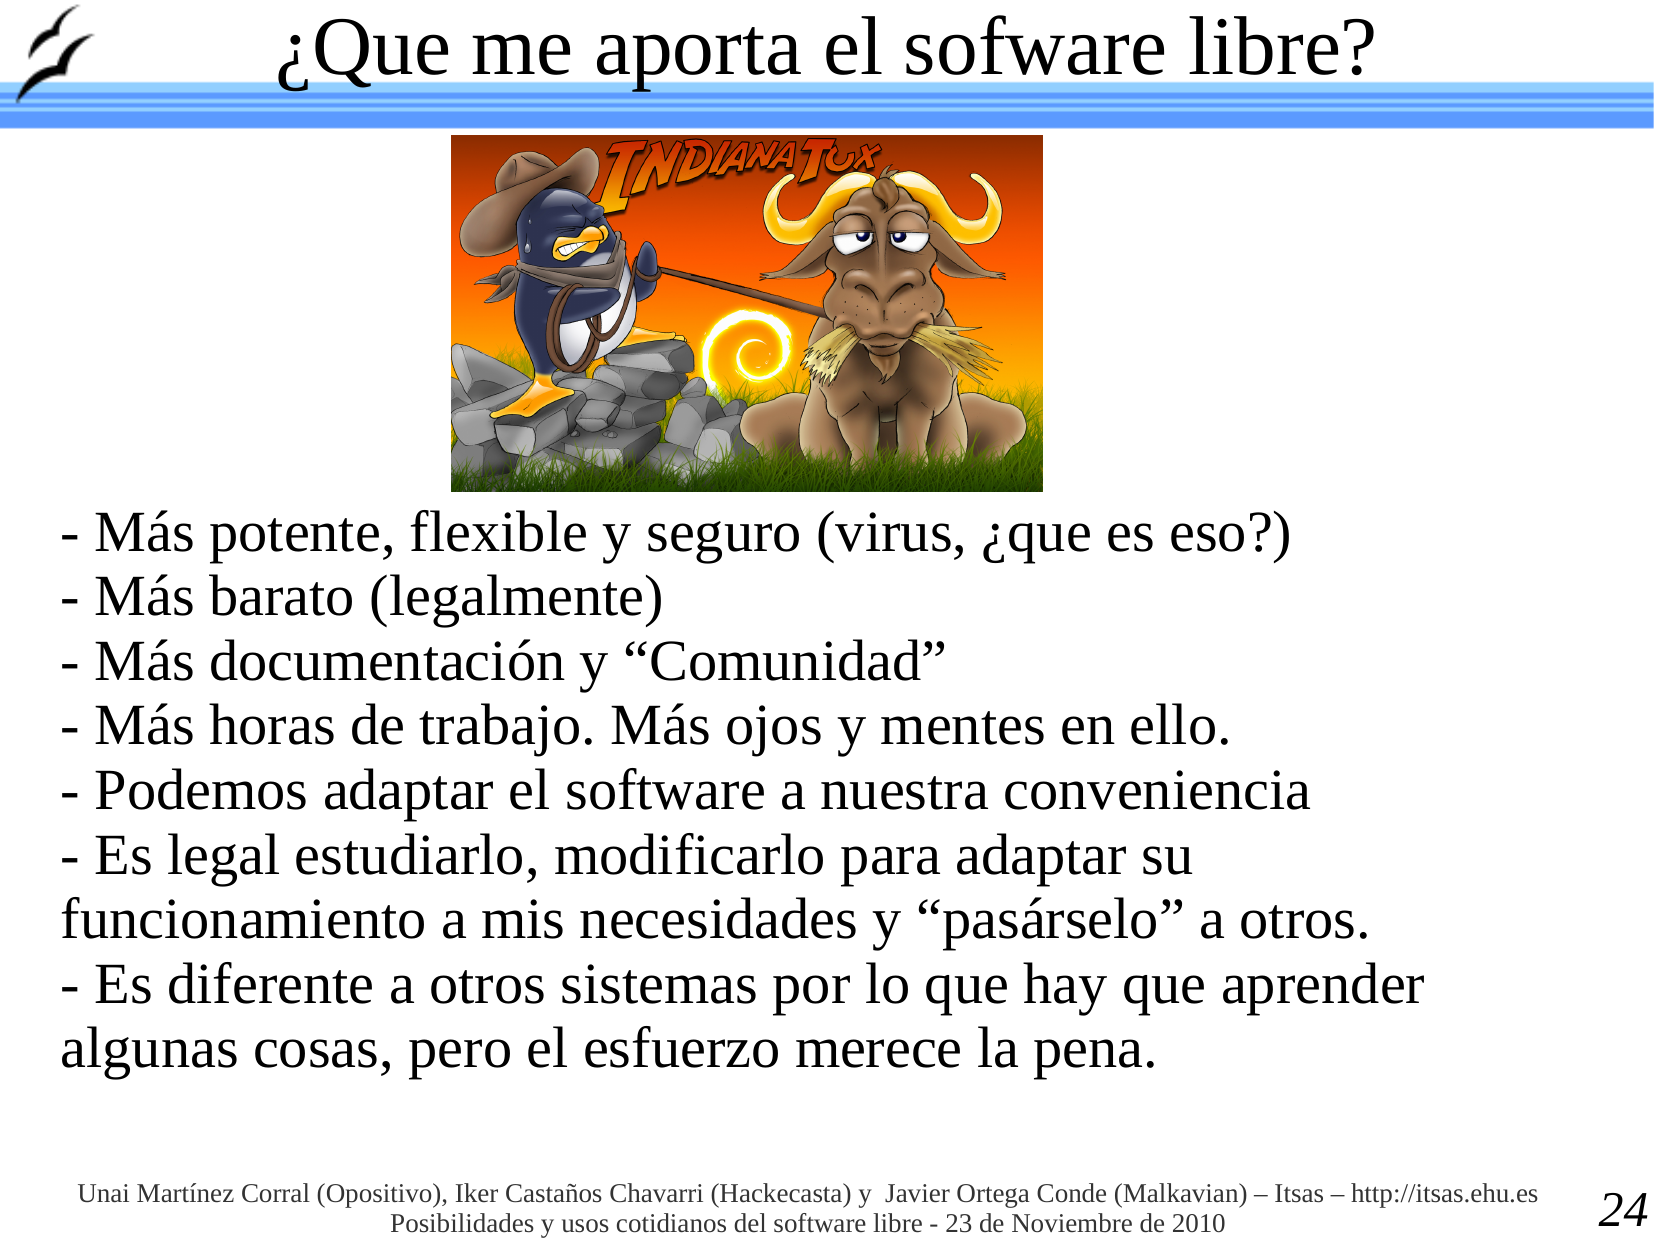

¿Que me aporta el sofware libre?
- Más potente, flexible y seguro (virus, ¿que es eso?)
- Más barato (legalmente)
- Más documentación y “Comunidad”
- Más horas de trabajo. Más ojos y mentes en ello.
- Podemos adaptar el software a nuestra conveniencia
- Es legal estudiarlo, modificarlo para adaptar su funcionamiento a mis necesidades y “pasárselo” a otros.
- Es diferente a otros sistemas por lo que hay que aprender algunas cosas, pero el esfuerzo merece la pena.